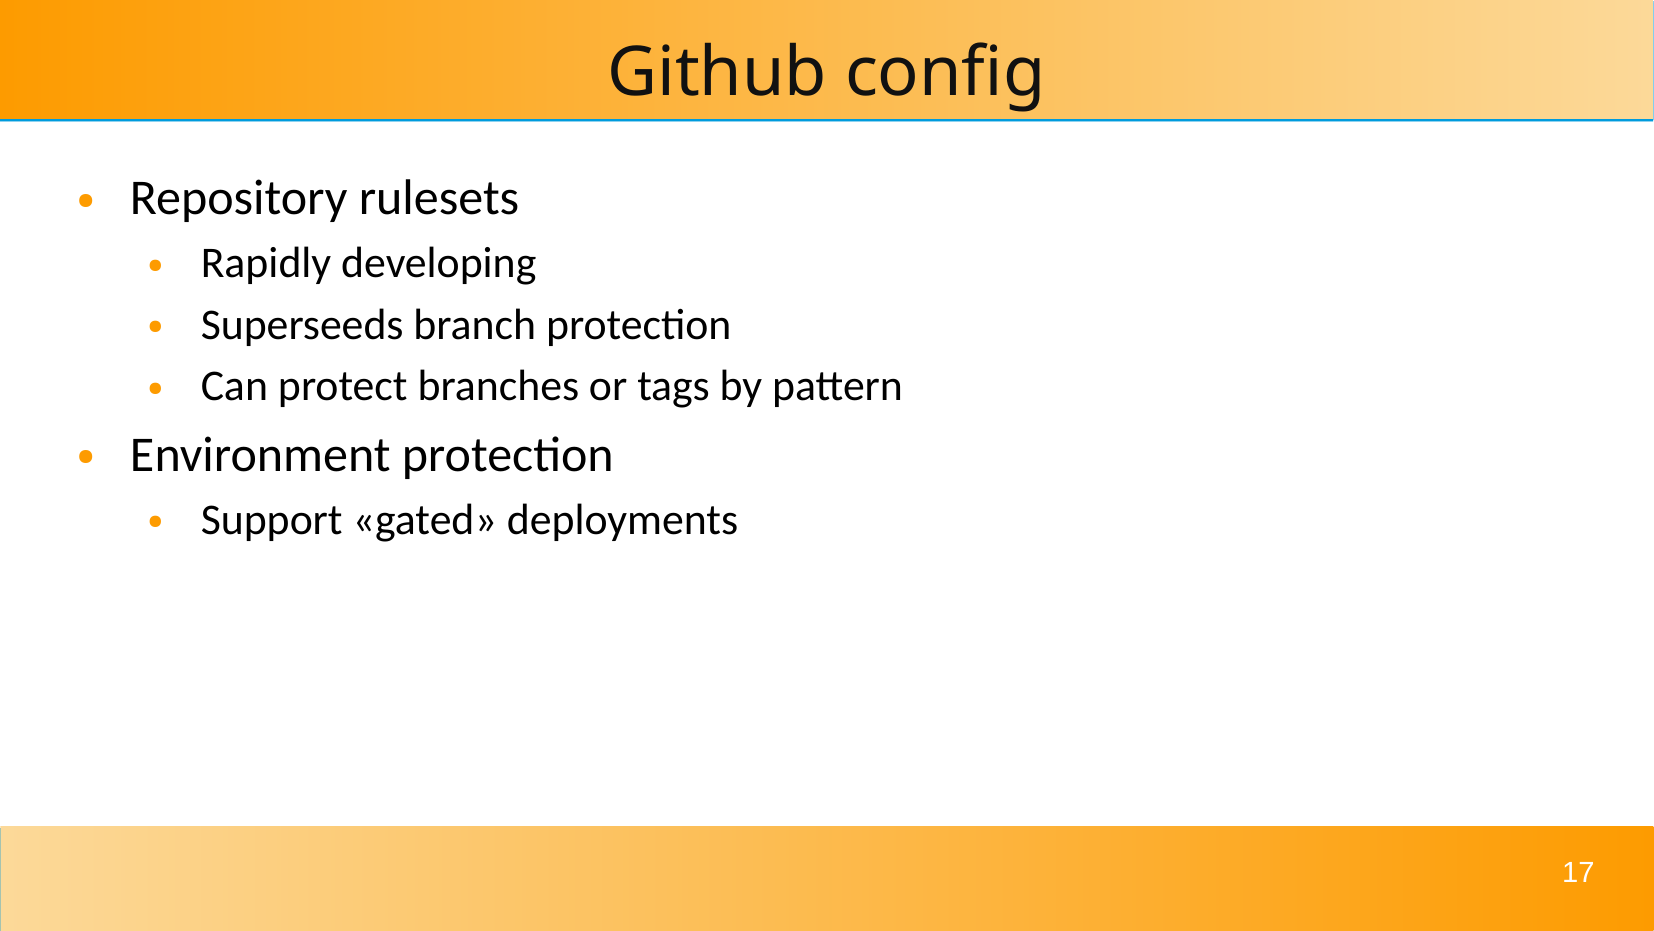

# Github config
Repository rulesets
Rapidly developing
Superseeds branch protection
Can protect branches or tags by pattern
Environment protection
Support «gated» deployments
17